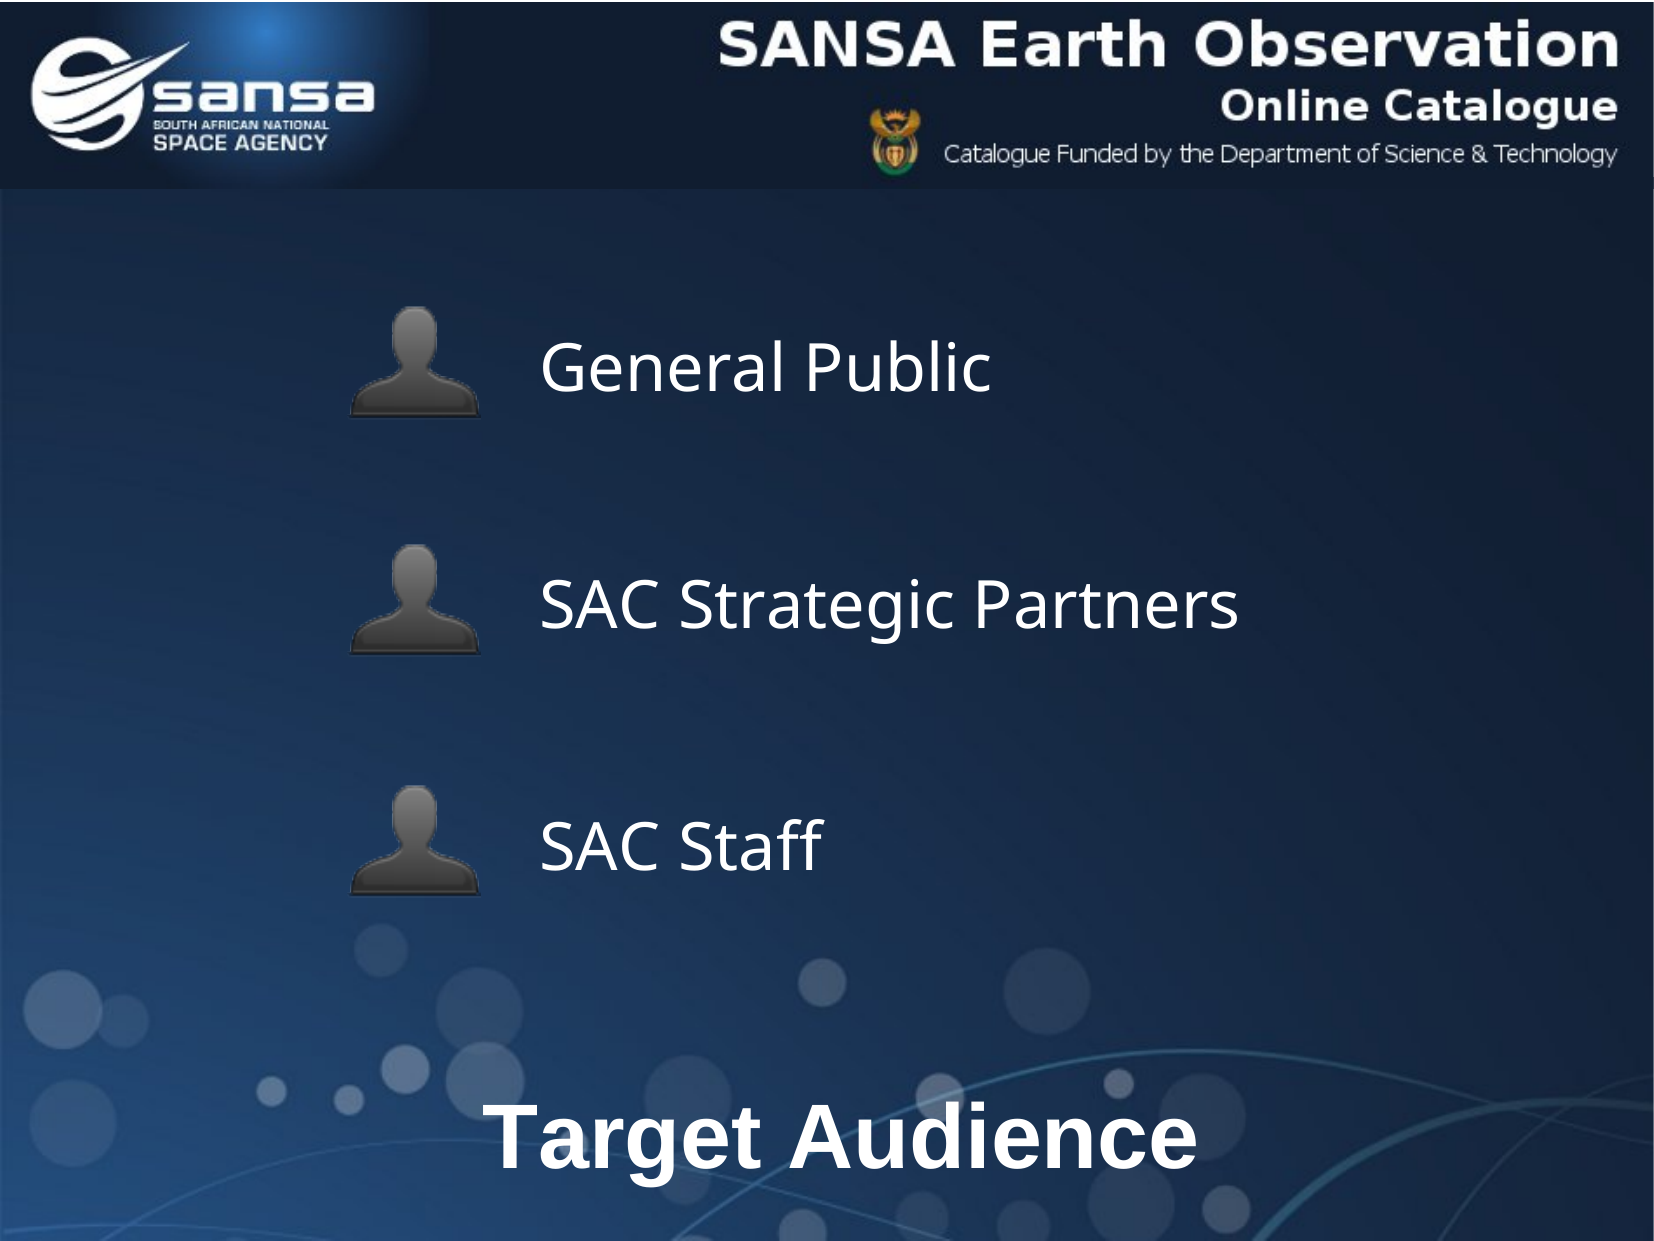

General Public
SAC Strategic Partners
SAC Staff
# Target Audience